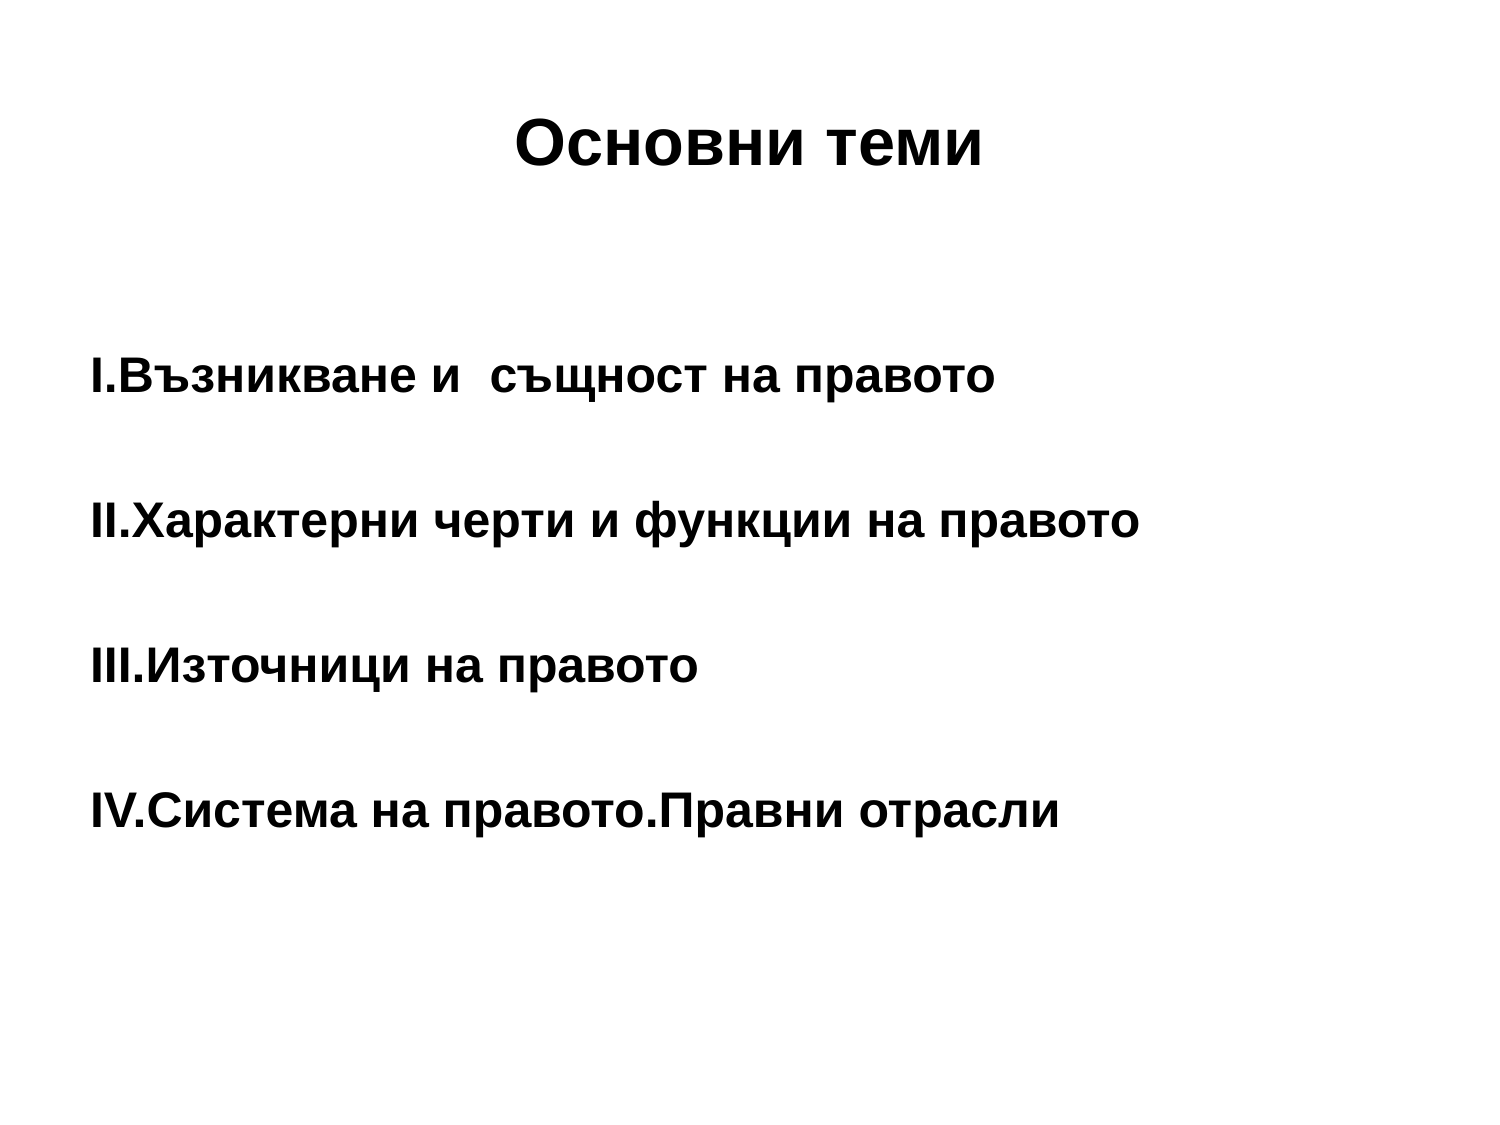

# Основни теми
І.Възникване и същност на правото
ІІ.Характерни черти и функции на правото
ІІІ.Източници на правото
ІV.Система на правото.Правни отрасли